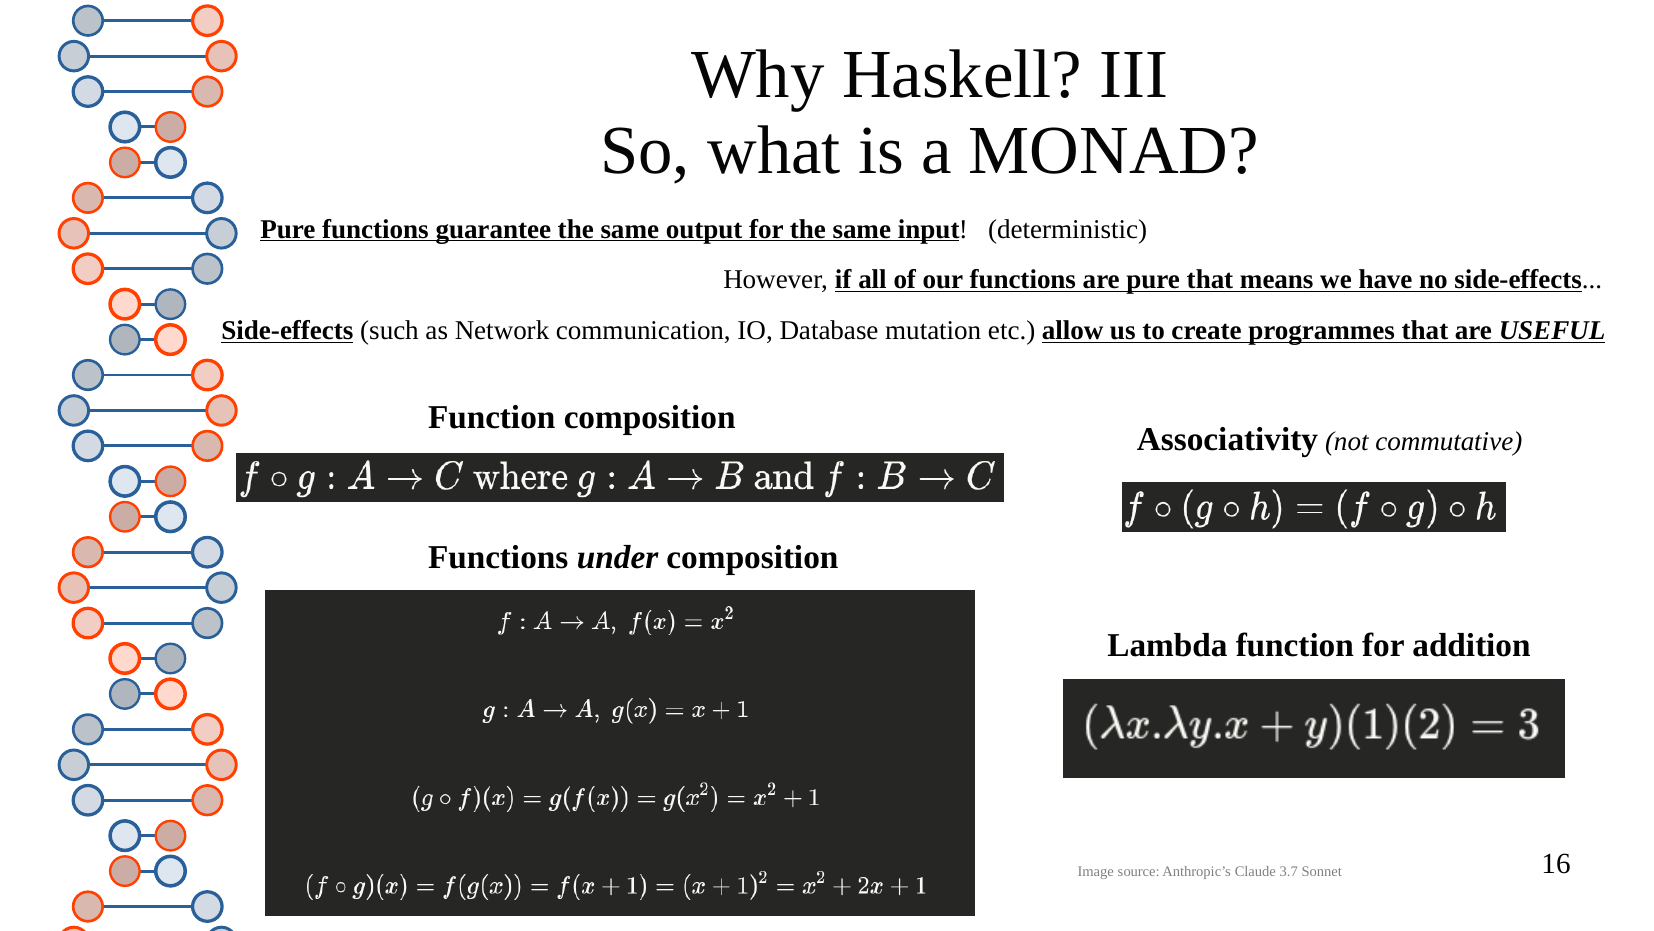

# Why Haskell? III So, what is a MONAD?
Pure functions guarantee the same output for the same input! (deterministic)
However, if all of our functions are pure that means we have no side-effects...
Side-effects (such as Network communication, IO, Database mutation etc.) allow us to create programmes that are USEFUL
Function composition
Associativity (not commutative)
Functions under composition
Lambda function for addition
16
Image source: Anthropic’s Claude 3.7 Sonnet